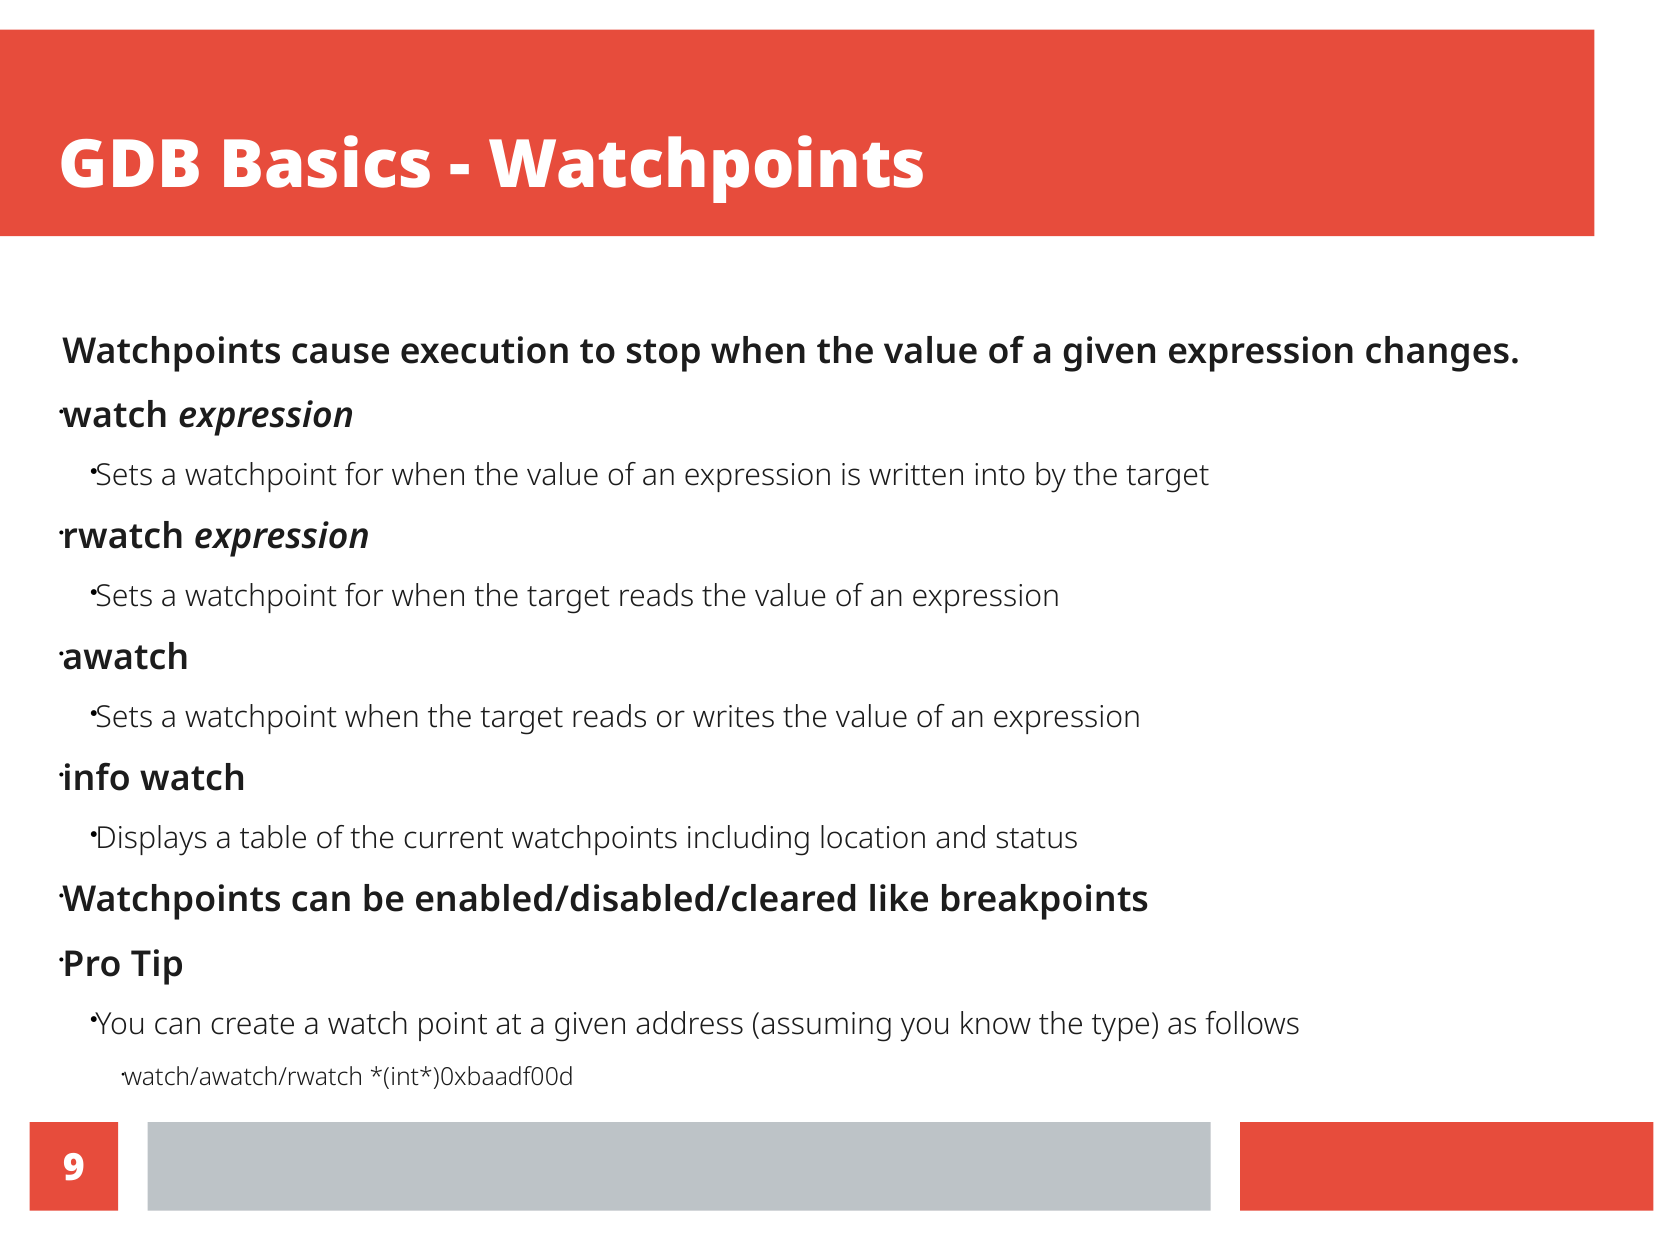

# GDB Basics - Watchpoints
Watchpoints cause execution to stop when the value of a given expression changes.
watch expression
Sets a watchpoint for when the value of an expression is written into by the target
rwatch expression
Sets a watchpoint for when the target reads the value of an expression
awatch
Sets a watchpoint when the target reads or writes the value of an expression
info watch
Displays a table of the current watchpoints including location and status
Watchpoints can be enabled/disabled/cleared like breakpoints
Pro Tip
You can create a watch point at a given address (assuming you know the type) as follows
watch/awatch/rwatch *(int*)0xbaadf00d
9